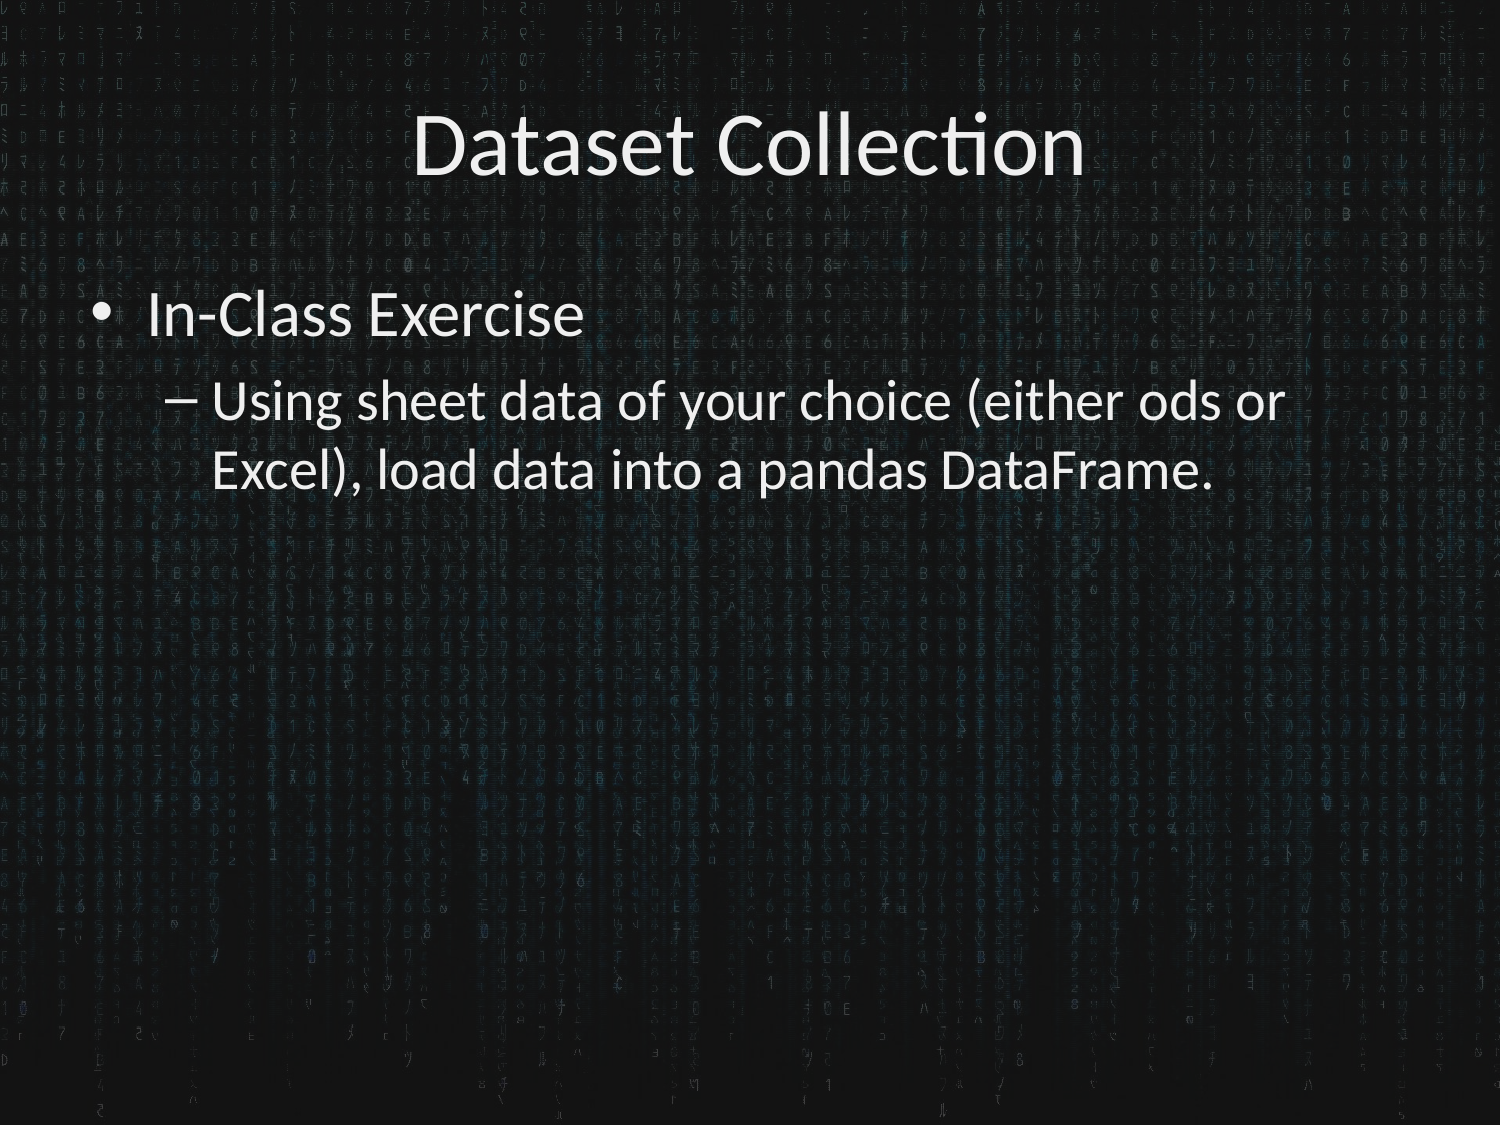

# Dataset Collection
In-Class Exercise
Using sheet data of your choice (either ods or Excel), load data into a pandas DataFrame.